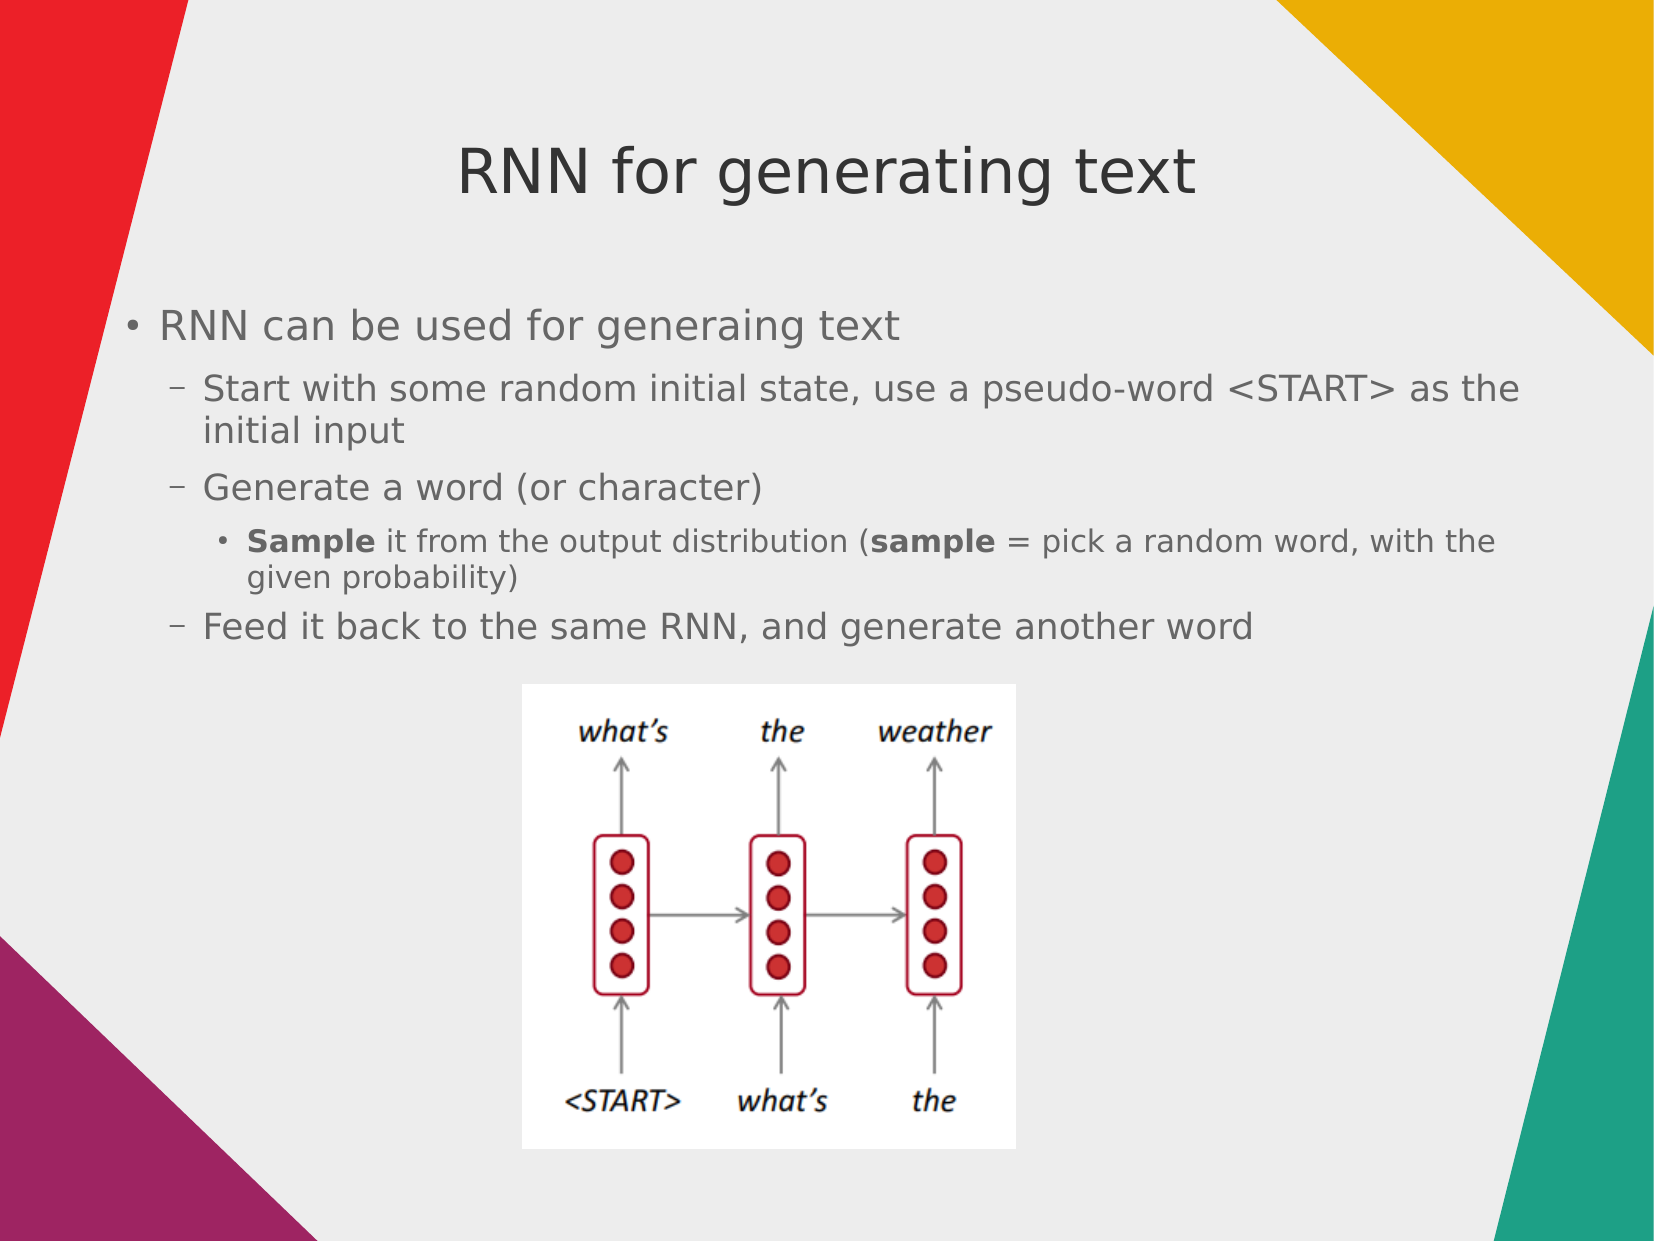

# RNN for generating text
RNN can be used for generaing text
Start with some random initial state, use a pseudo-word <START> as the initial input
Generate a word (or character)
Sample it from the output distribution (sample = pick a random word, with the given probability)
Feed it back to the same RNN, and generate another word